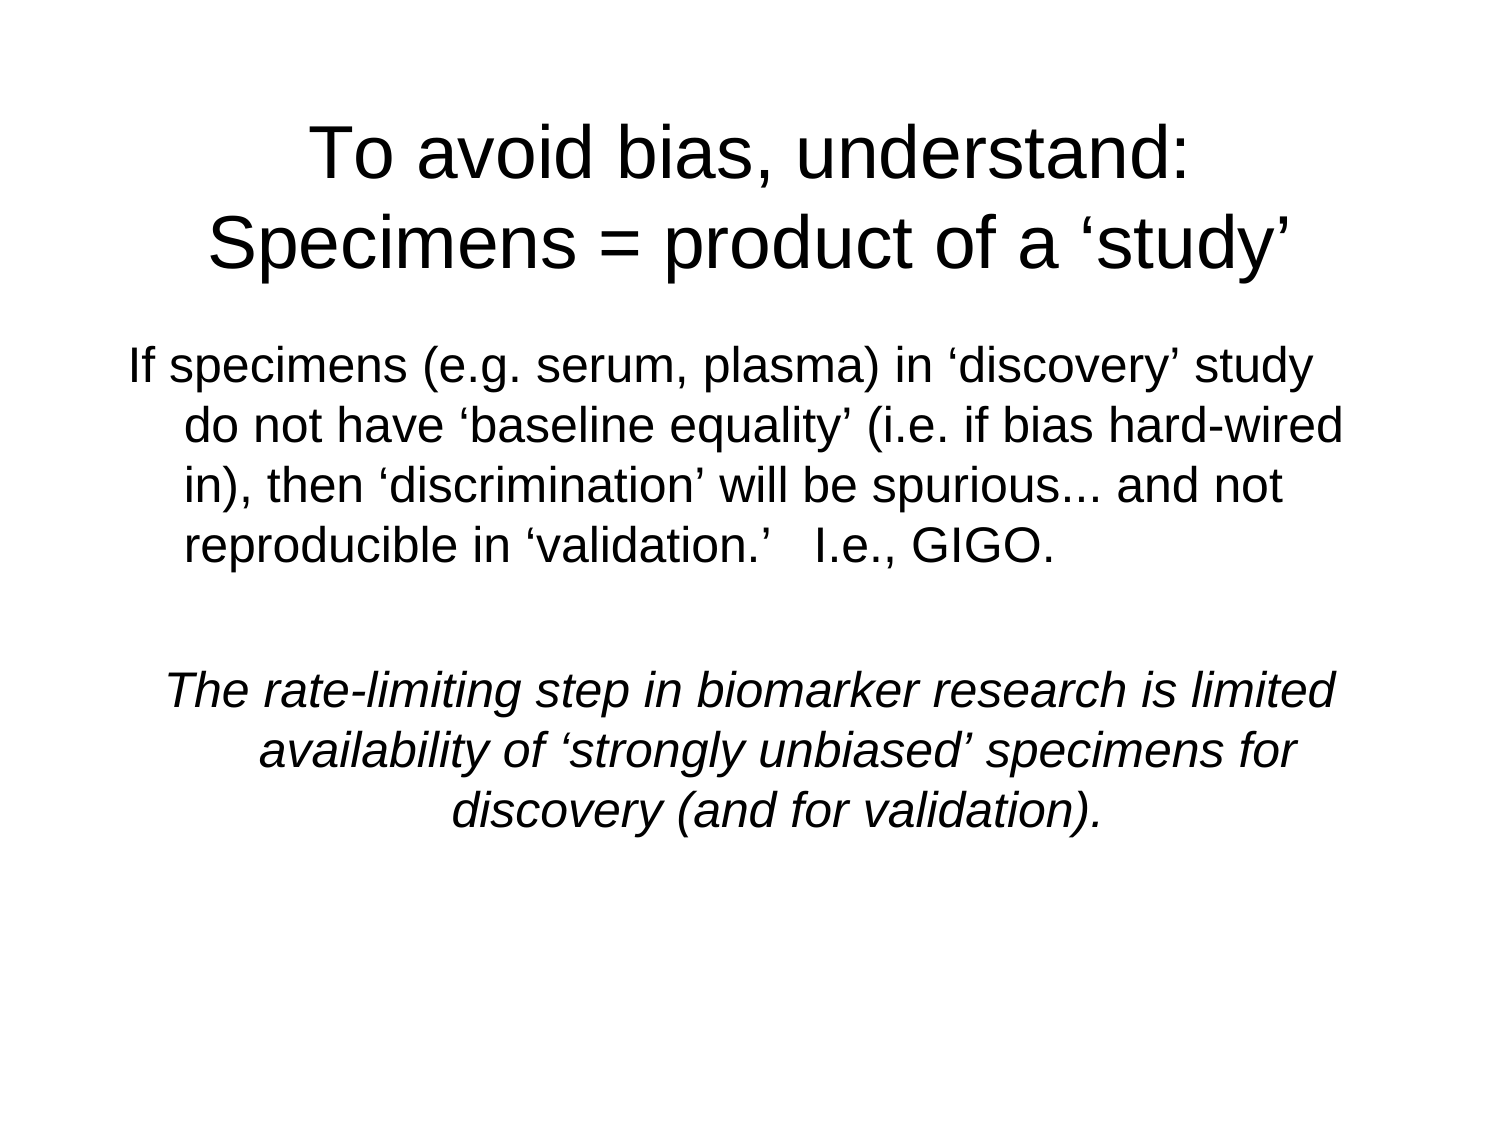

# To avoid bias, understand: Specimens = product of a ‘study’
If specimens (e.g. serum, plasma) in ‘discovery’ study do not have ‘baseline equality’ (i.e. if bias hard-wired in), then ‘discrimination’ will be spurious... and not reproducible in ‘validation.’ I.e., GIGO.
The rate-limiting step in biomarker research is limited availability of ‘strongly unbiased’ specimens for discovery (and for validation).